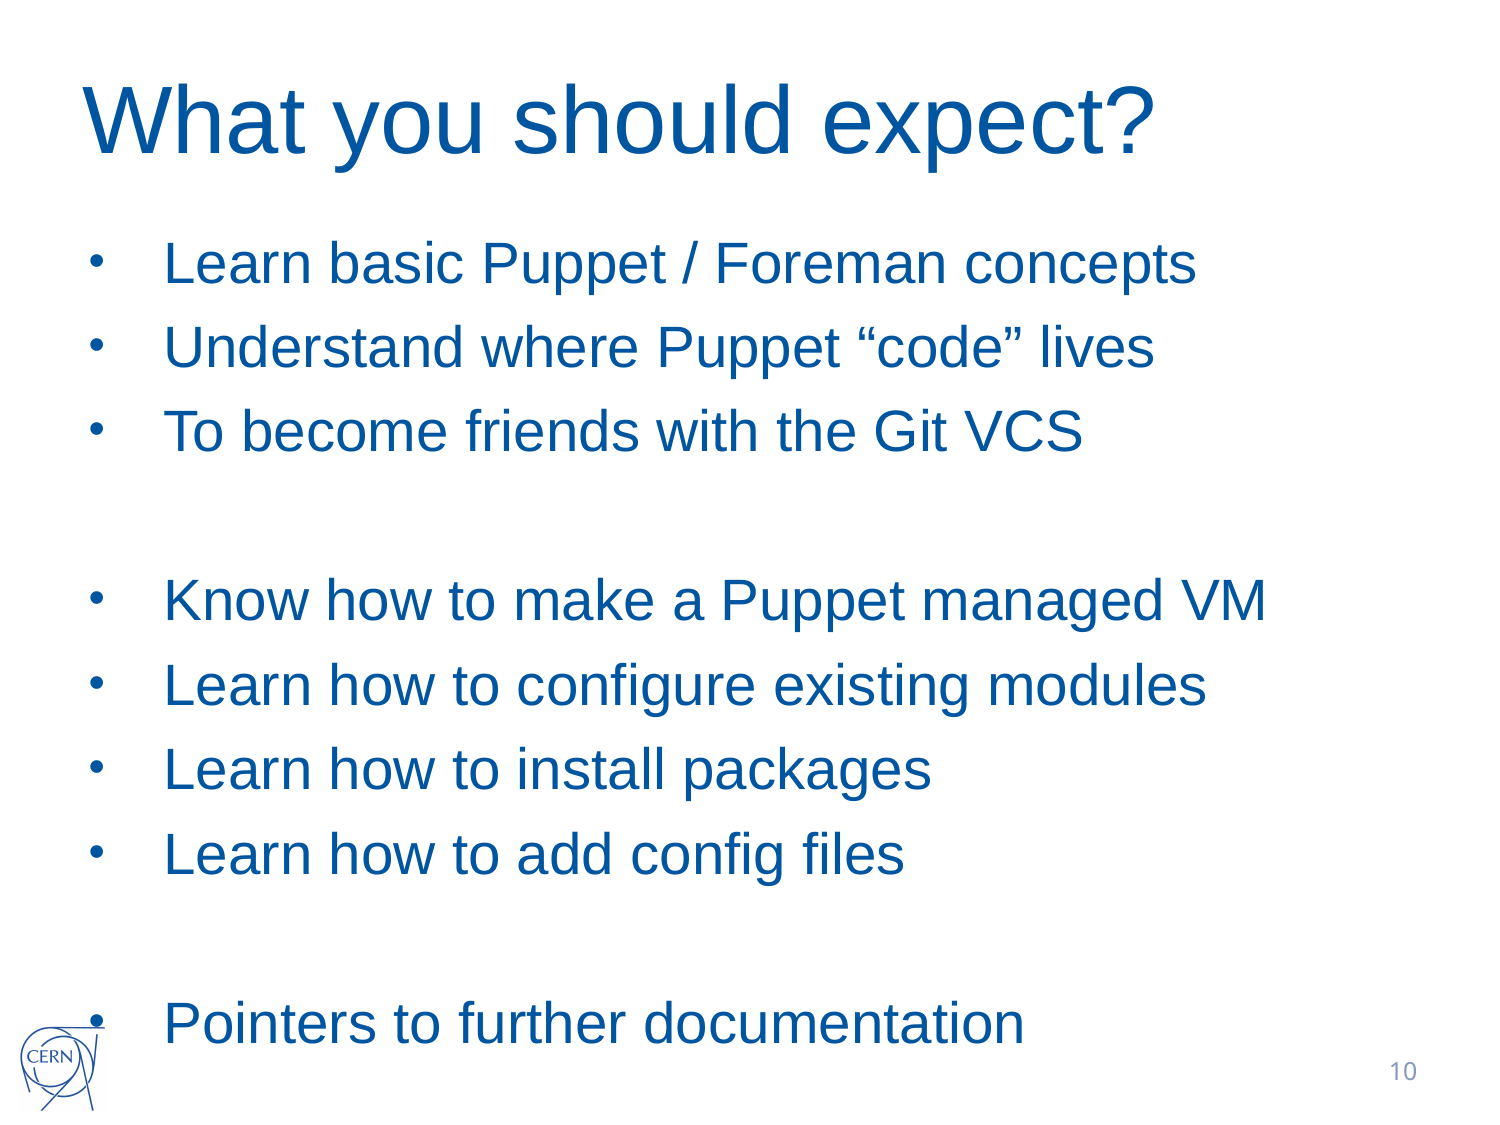

# What you should expect?
Learn basic Puppet / Foreman concepts
Understand where Puppet “code” lives
To become friends with the Git VCS
Know how to make a Puppet managed VM
Learn how to configure existing modules
Learn how to install packages
Learn how to add config files
Pointers to further documentation